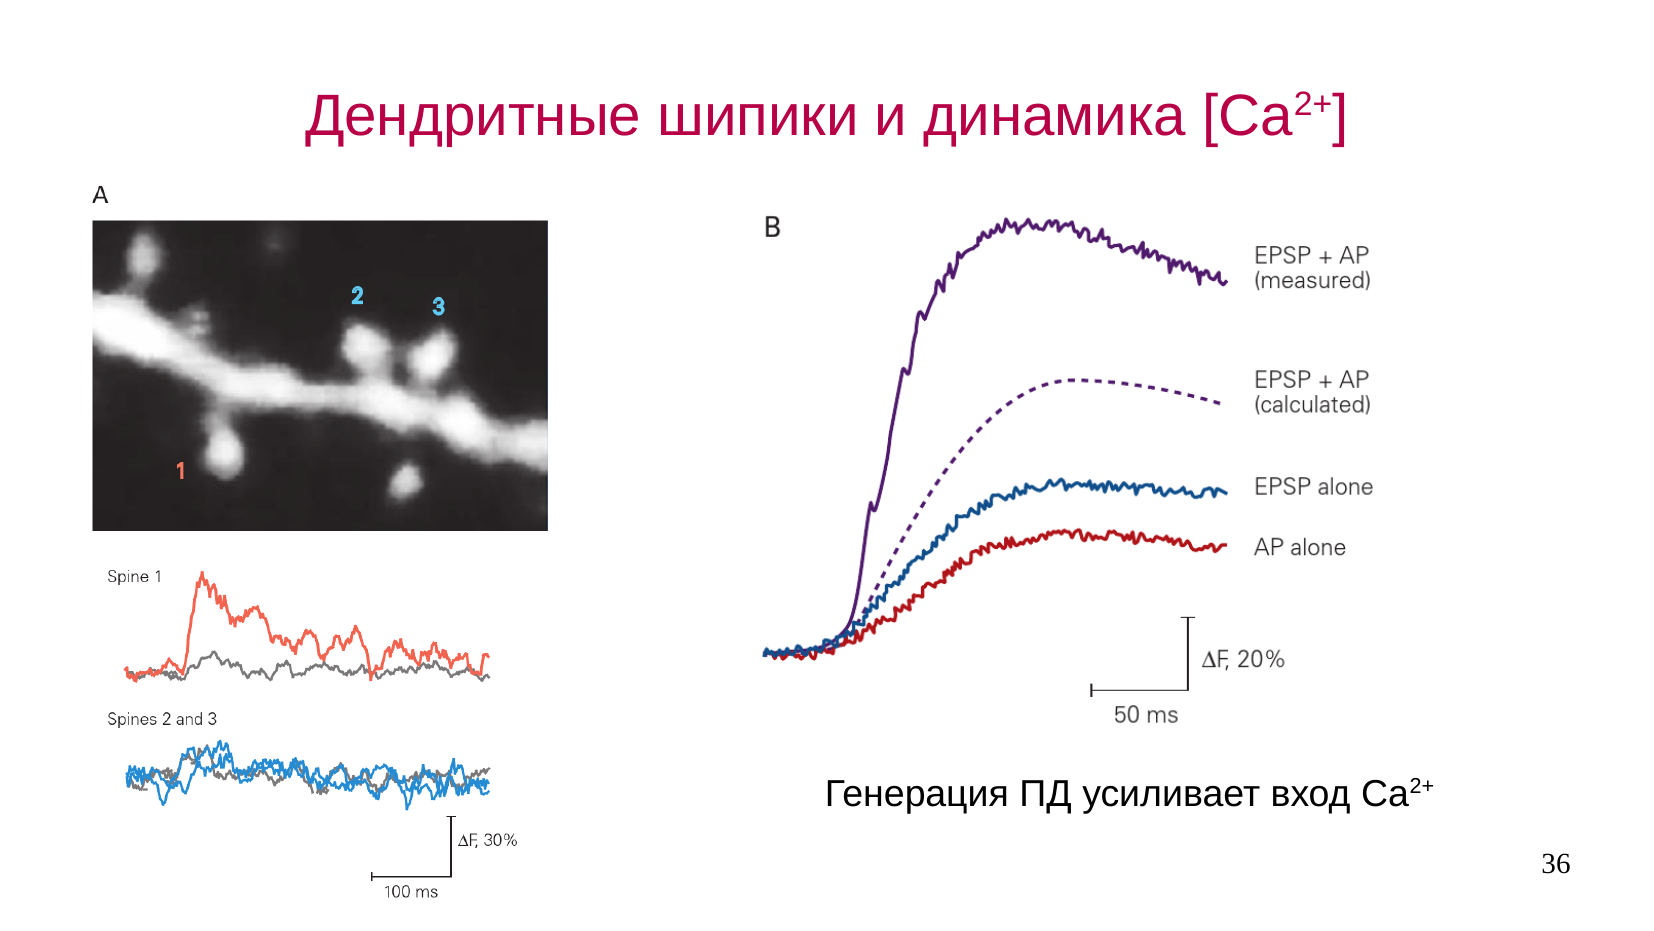

# Дендритные шипики и динамика [Ca2+]
Генерация ПД усиливает вход Ca2+
36